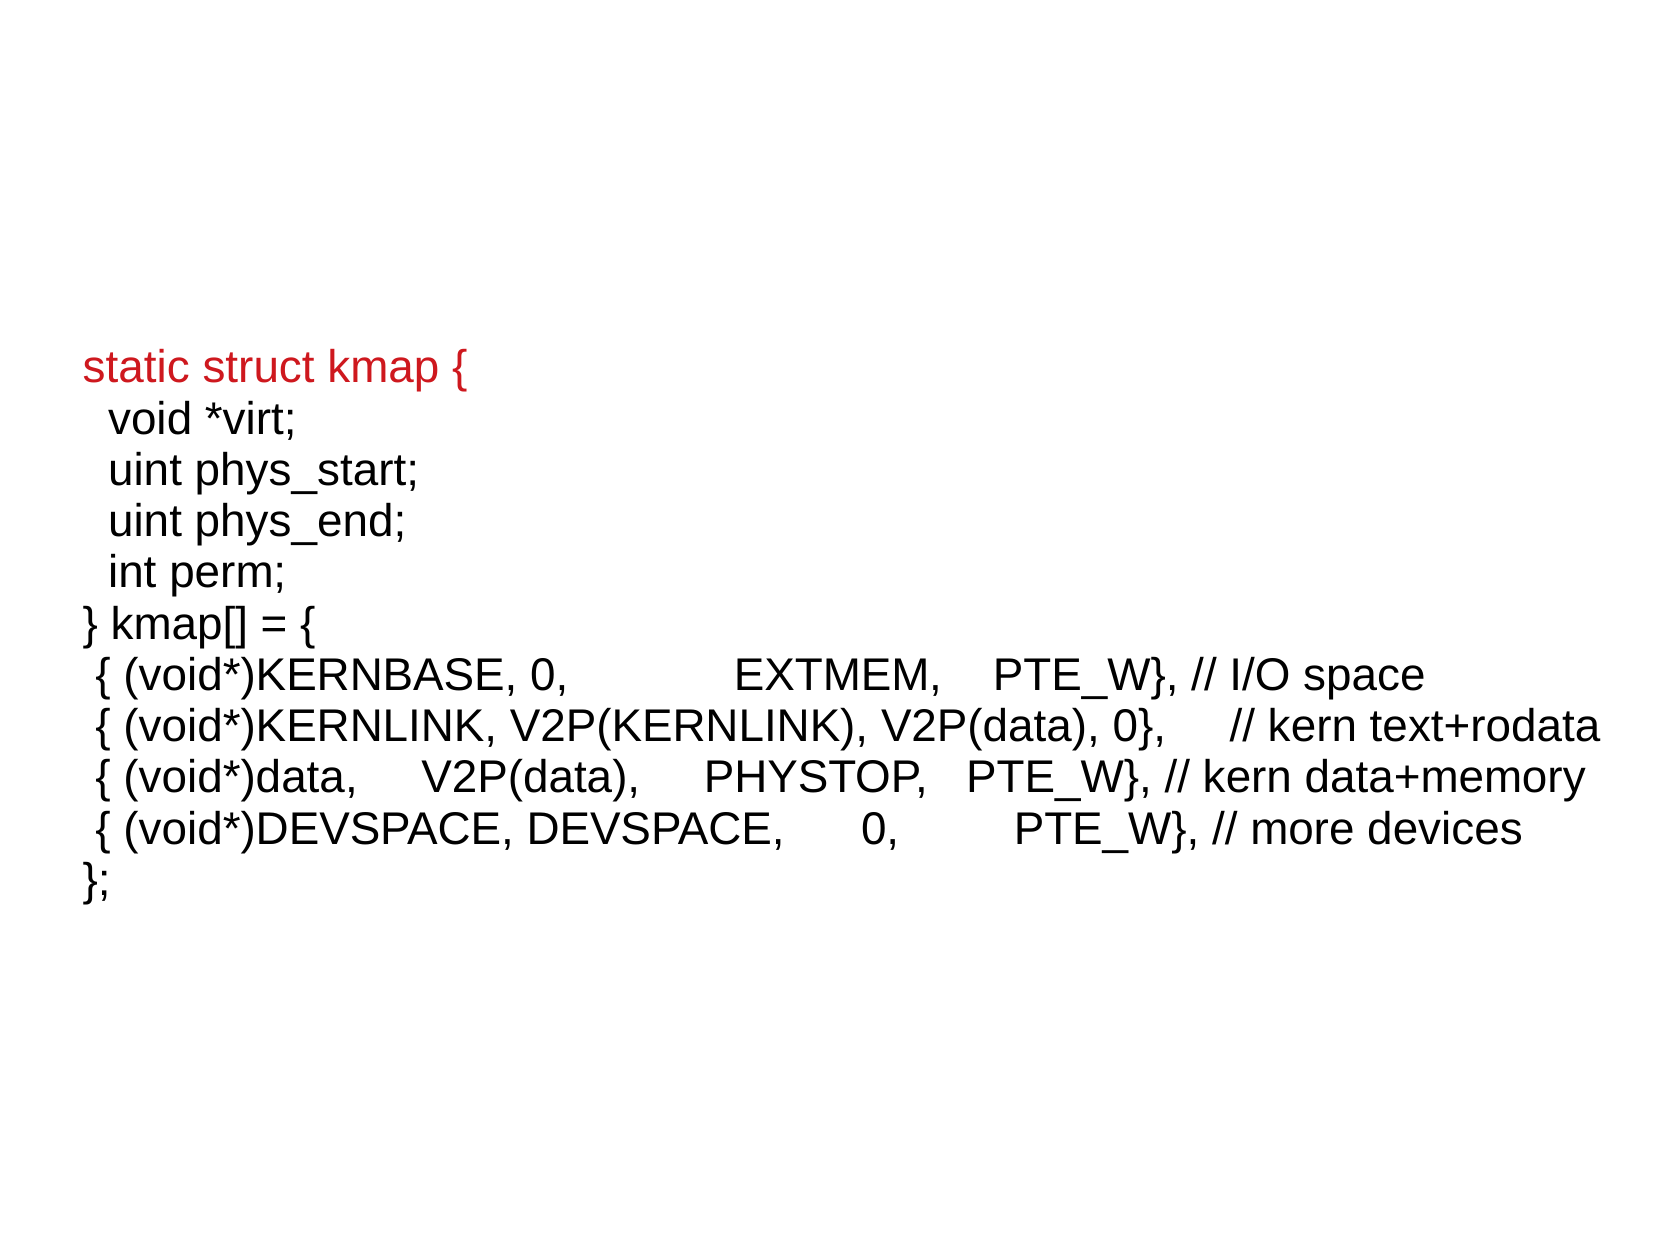

# static struct kmap {
 void *virt;
 uint phys_start;
 uint phys_end;
 int perm;
} kmap[] = {
 { (void*)KERNBASE, 0, EXTMEM, PTE_W}, // I/O space
 { (void*)KERNLINK, V2P(KERNLINK), V2P(data), 0}, // kern text+rodata
 { (void*)data, V2P(data), PHYSTOP, PTE_W}, // kern data+memory
 { (void*)DEVSPACE, DEVSPACE, 0, PTE_W}, // more devices
};